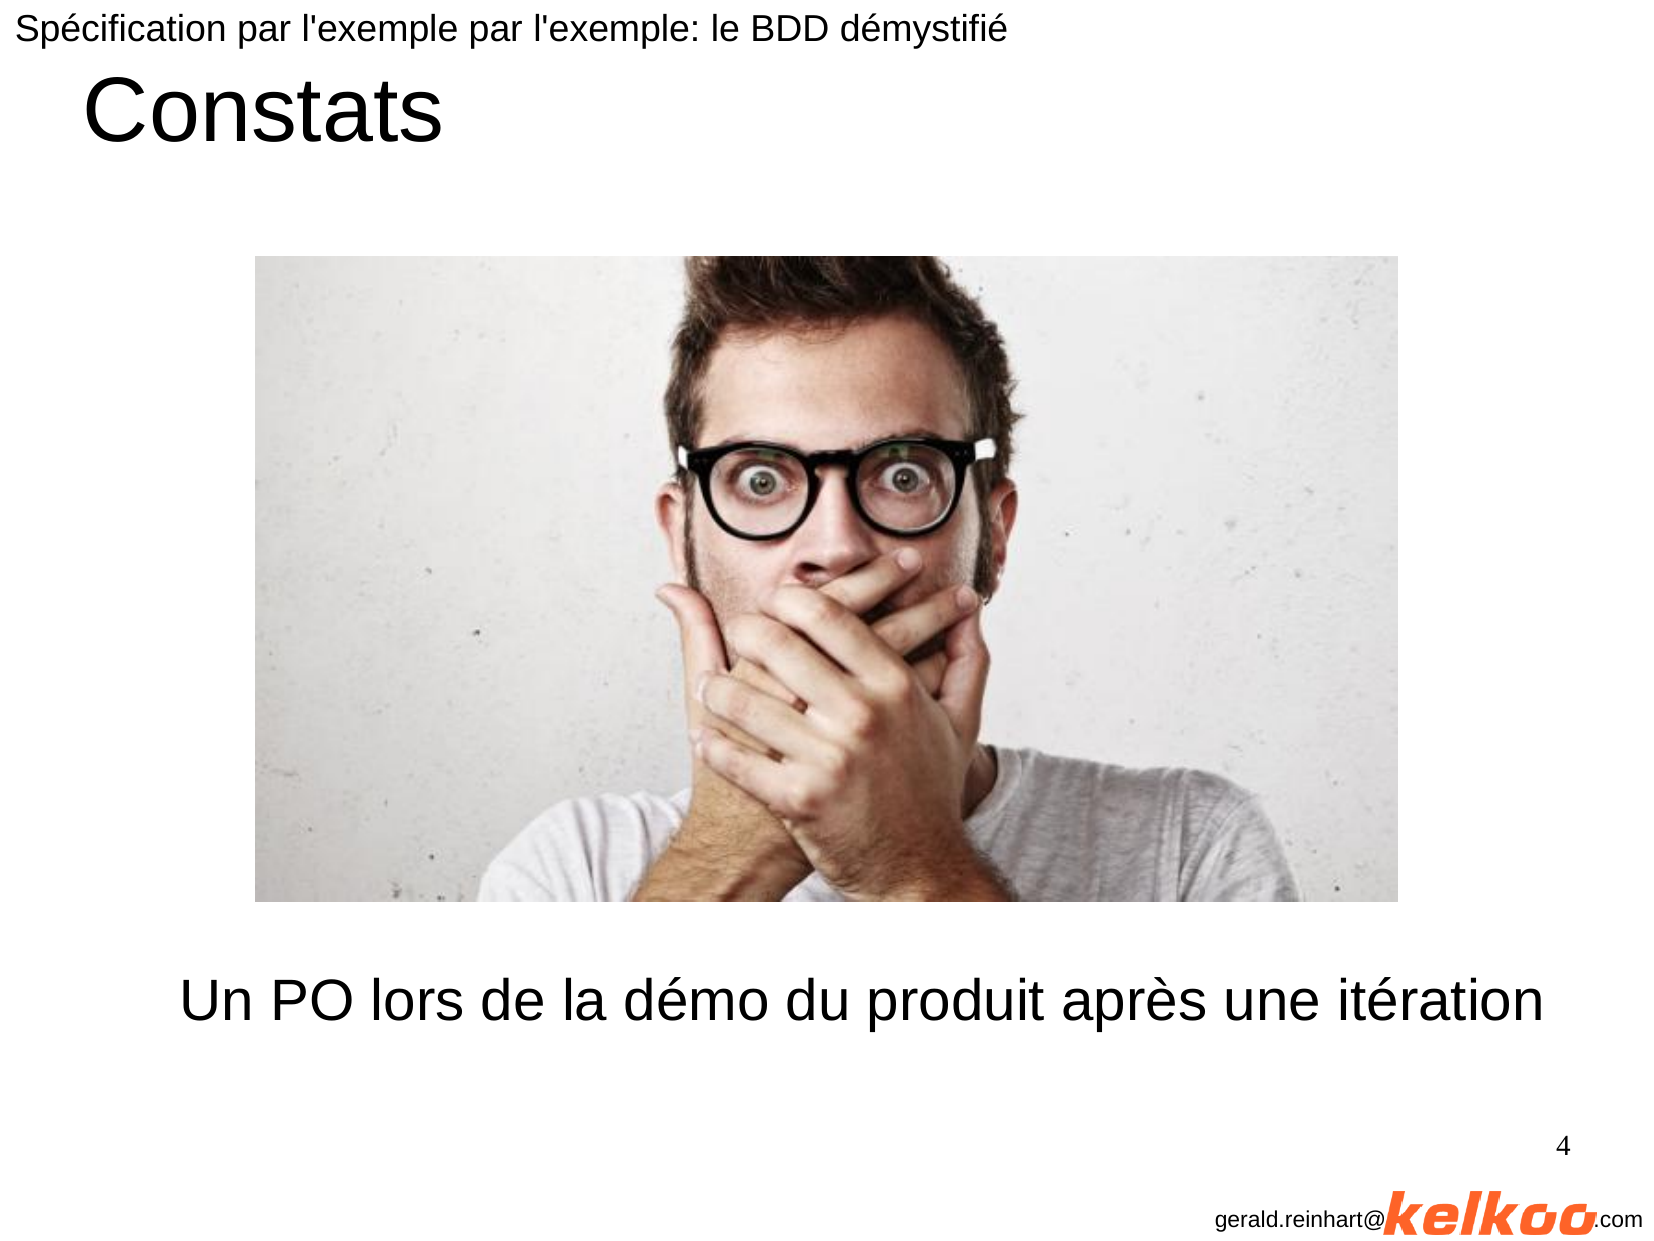

Spécification par l'exemple par l'exemple: le BDD démystifié
Constats
Un PO lors de la démo du produit après une itération
4
 gerald.reinhart@ .com